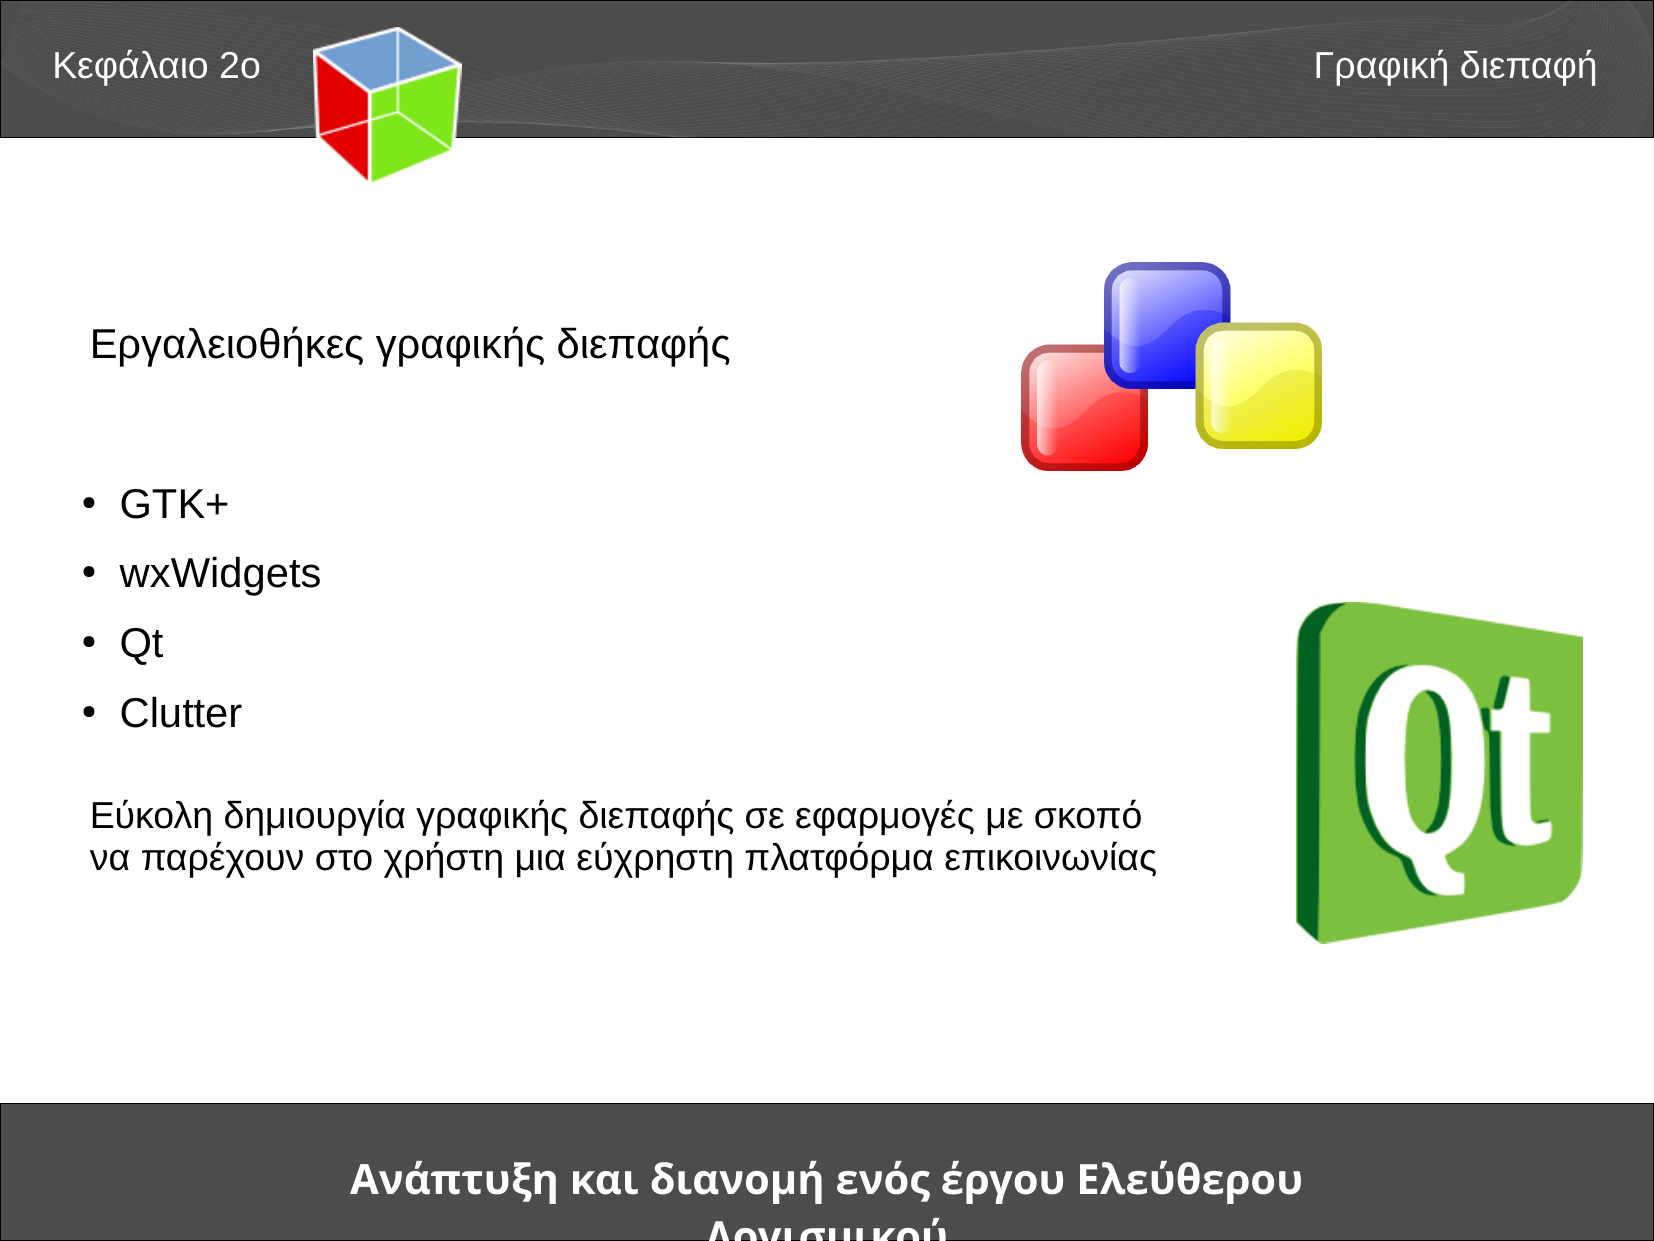

Κεφάλαιο 2ο
Γραφική διεπαφή
Εργαλειοθήκες γραφικής διεπαφής
 GTK+
 wxWidgets
 Qt
 Clutter
Εύκολη δημιουργία γραφικής διεπαφής σε εφαρμογές με σκοπό να παρέχουν στο χρήστη μια εύχρηστη πλατφόρμα επικοινωνίας
Ανάπτυξη και διανομή ενός έργου Ελεύθερου Λογισμικού